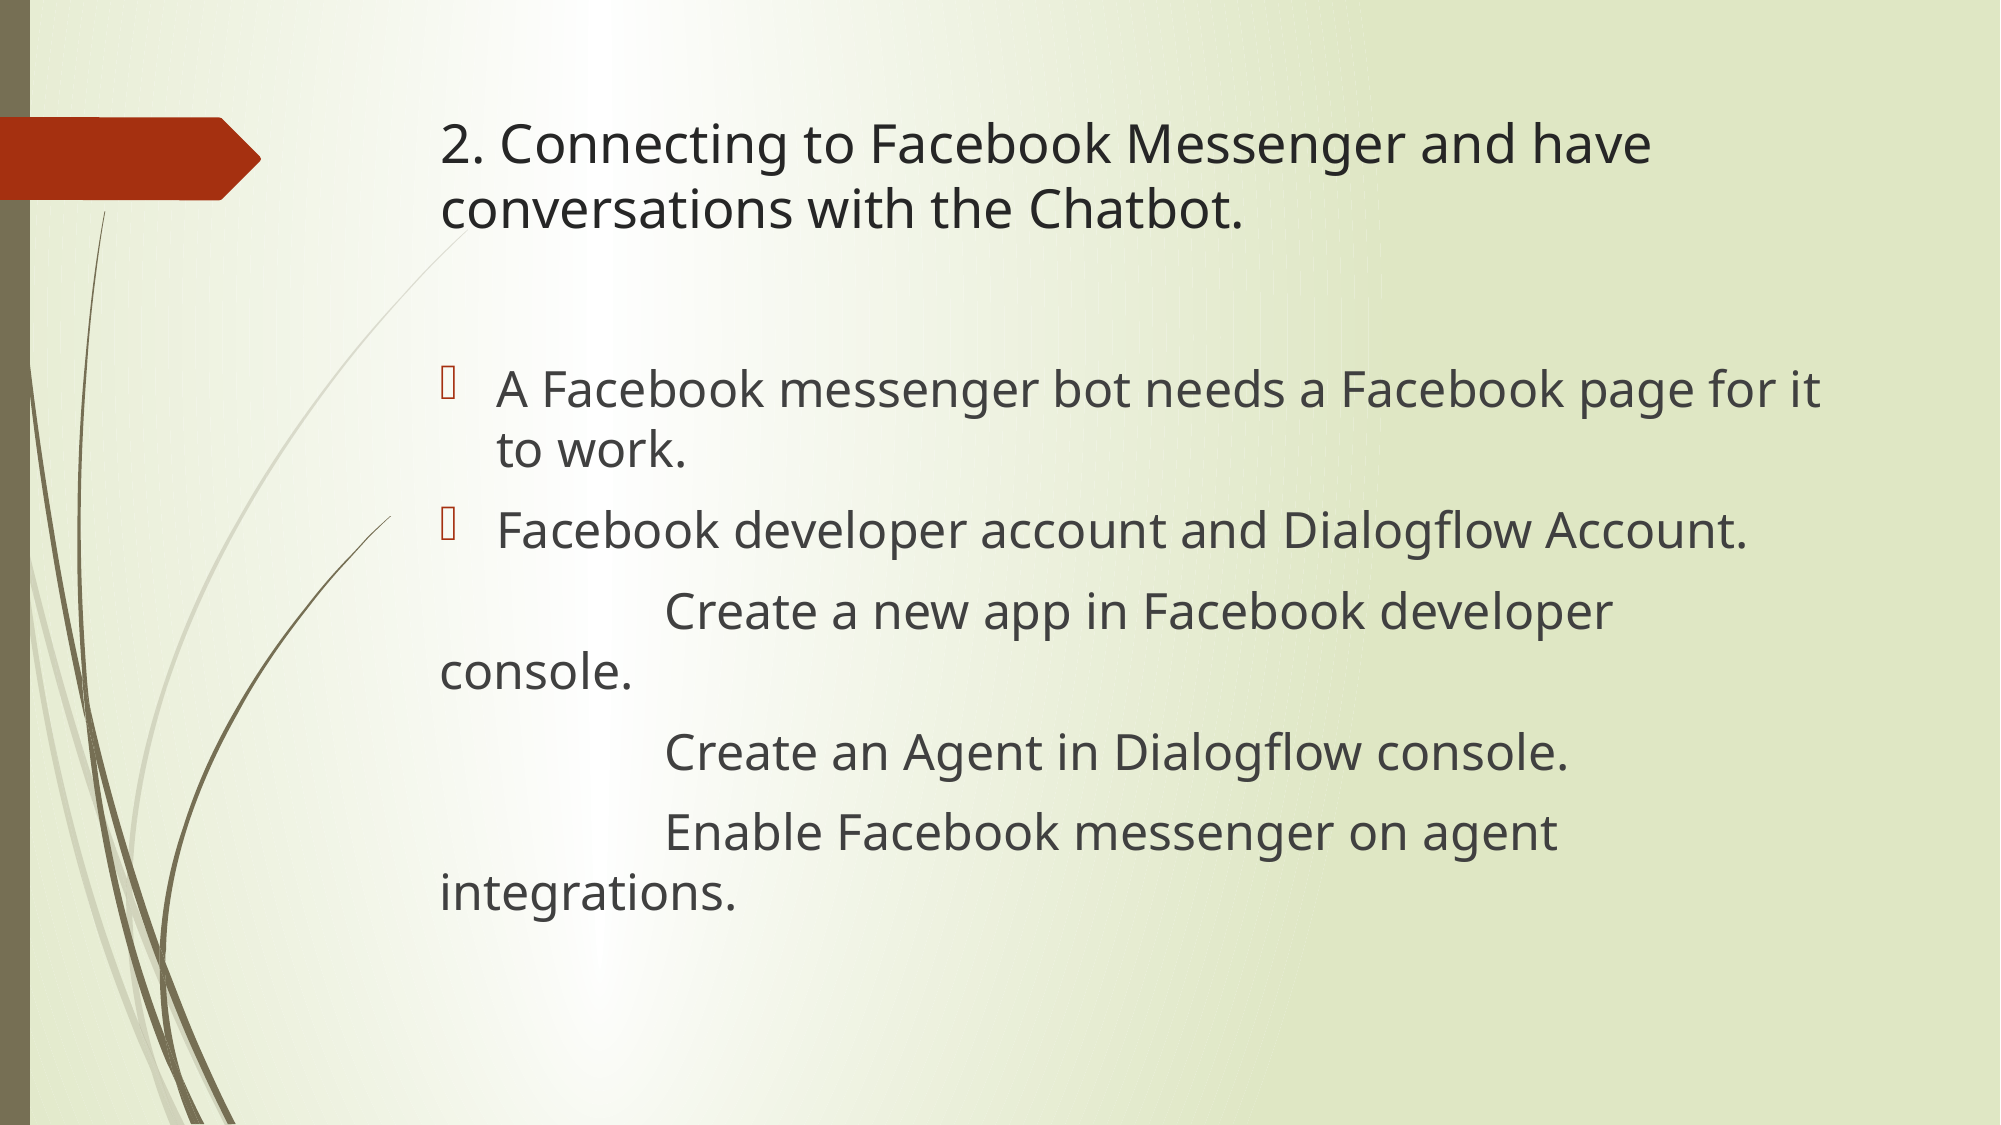

# 2. Connecting to Facebook Messenger and have conversations with the Chatbot.
A Facebook messenger bot needs a Facebook page for it to work.
Facebook developer account and Dialogflow Account.
			Create a new app in Facebook developer 				console.
			Create an Agent in Dialogflow console.
			Enable Facebook messenger on agent 		integrations.